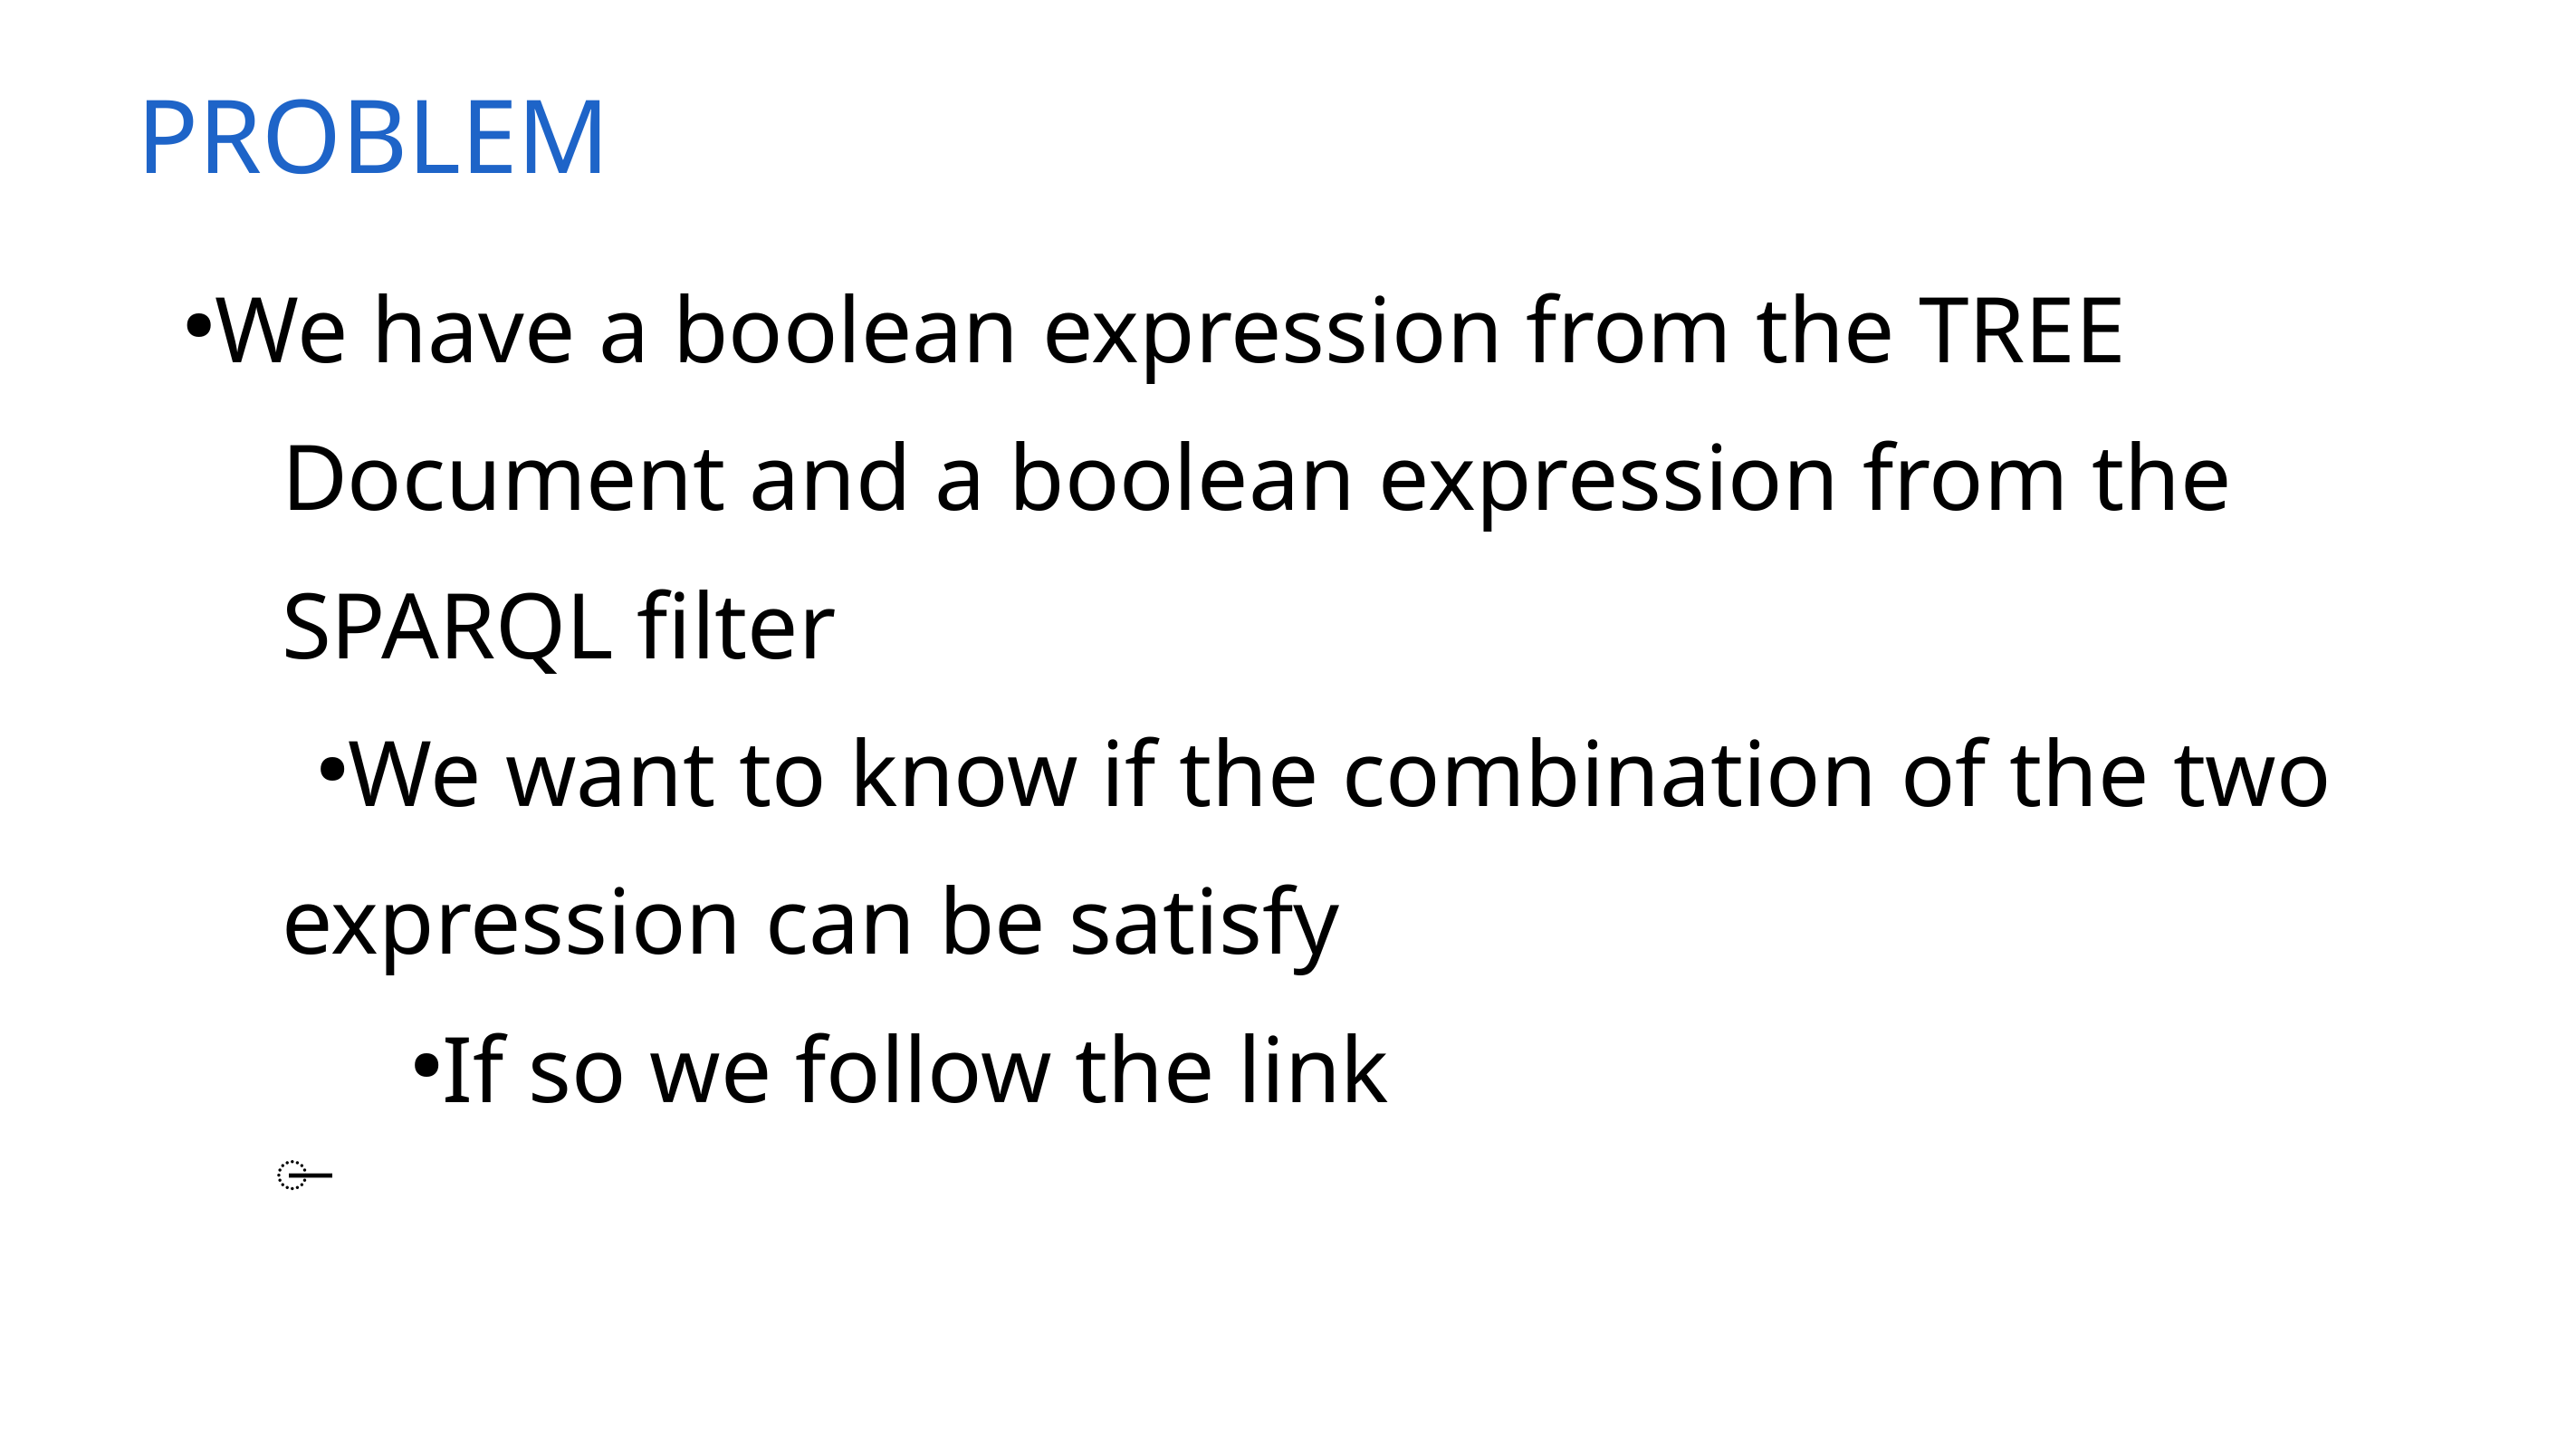

# PROBLEM
We have a boolean expression from the TREE Document and a boolean expression from the SPARQL filter
We want to know if the combination of the two expression can be satisfy
If so we follow the link